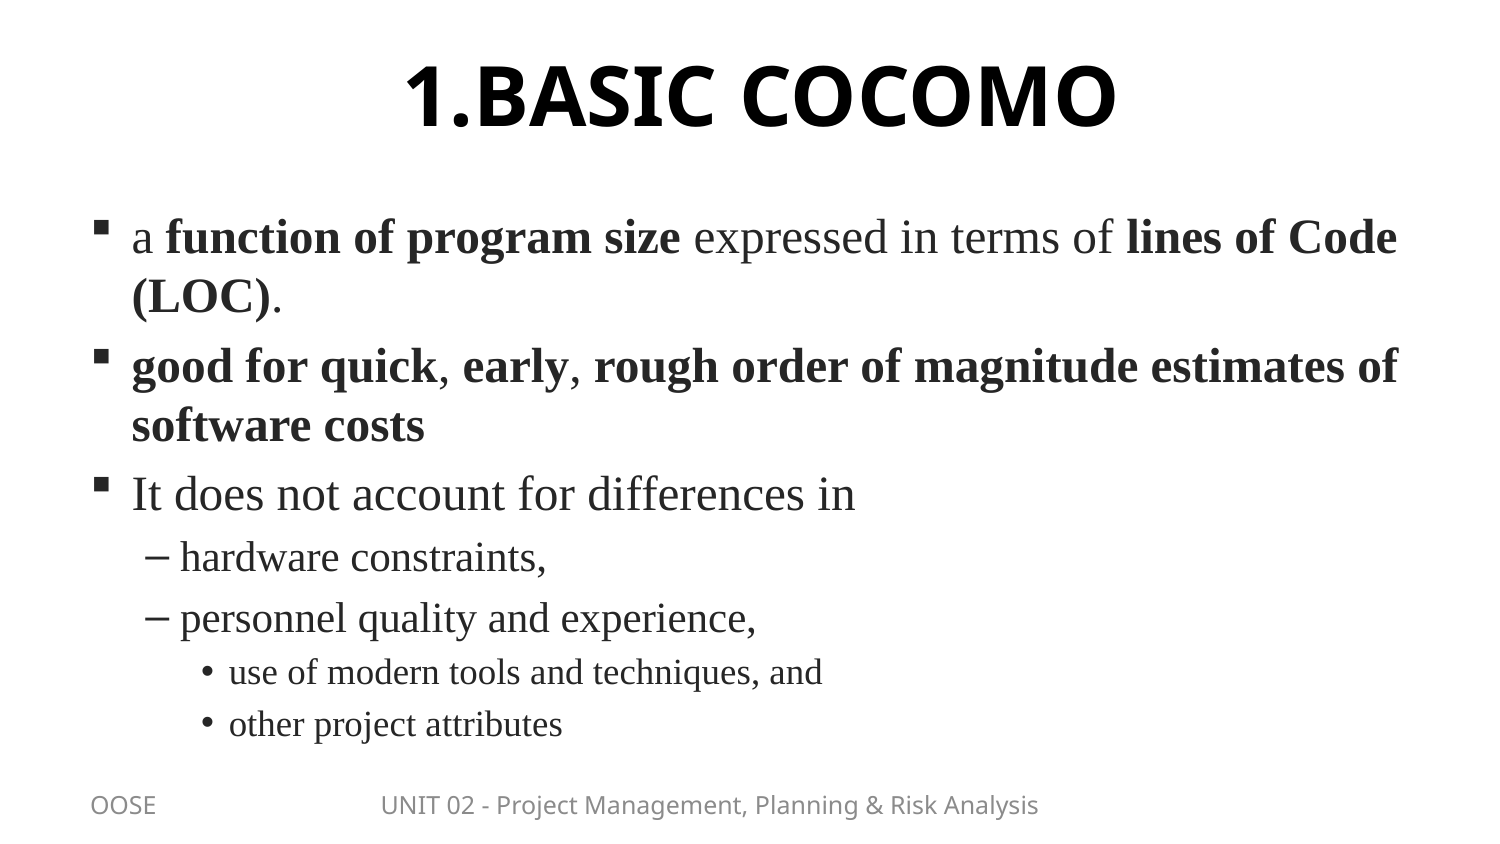

# 1.Basic COCOMO
a function of program size expressed in terms of lines of Code (LOC).
good for quick, early, rough order of magnitude estimates of software costs
It does not account for differences in
hardware constraints,
personnel quality and experience,
use of modern tools and techniques, and
other project attributes
OOSE
UNIT 02 - Project Management, Planning & Risk Analysis